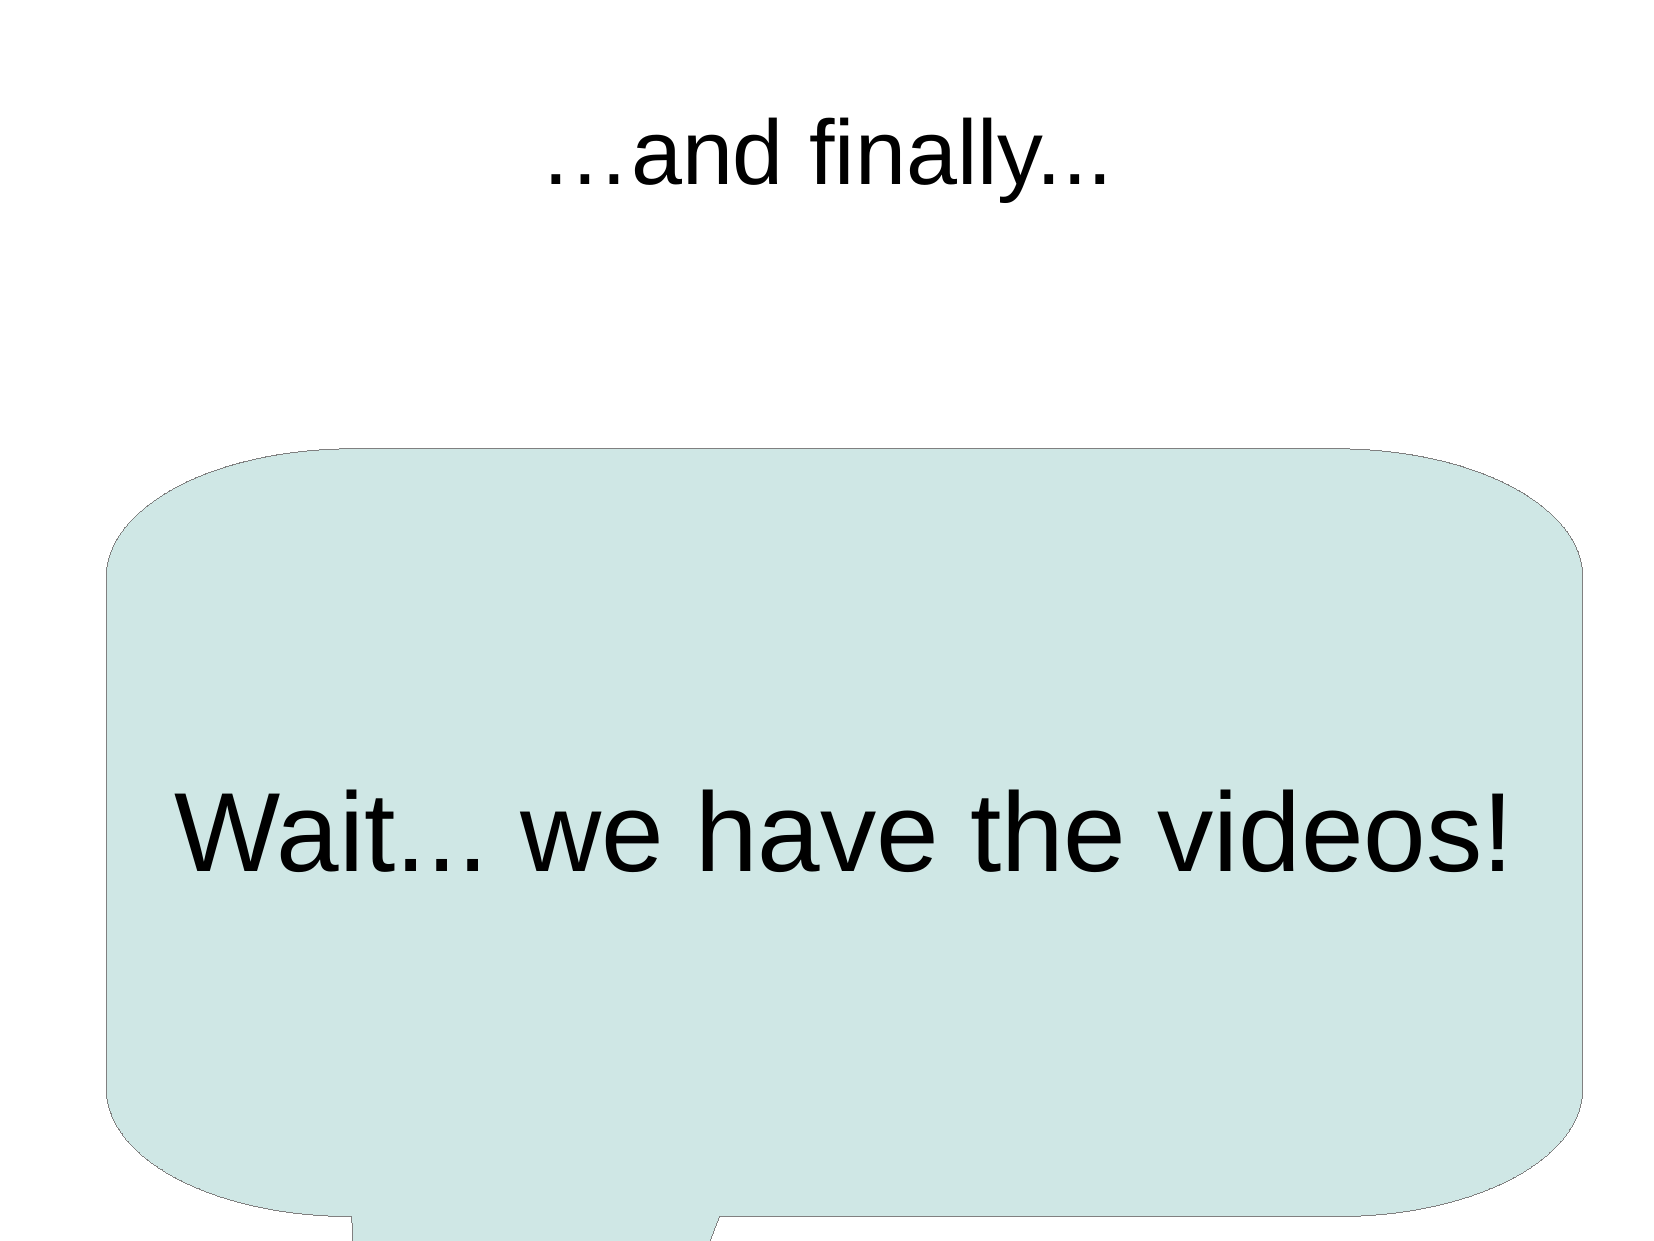

# …and finally...
Wait... we have the videos!